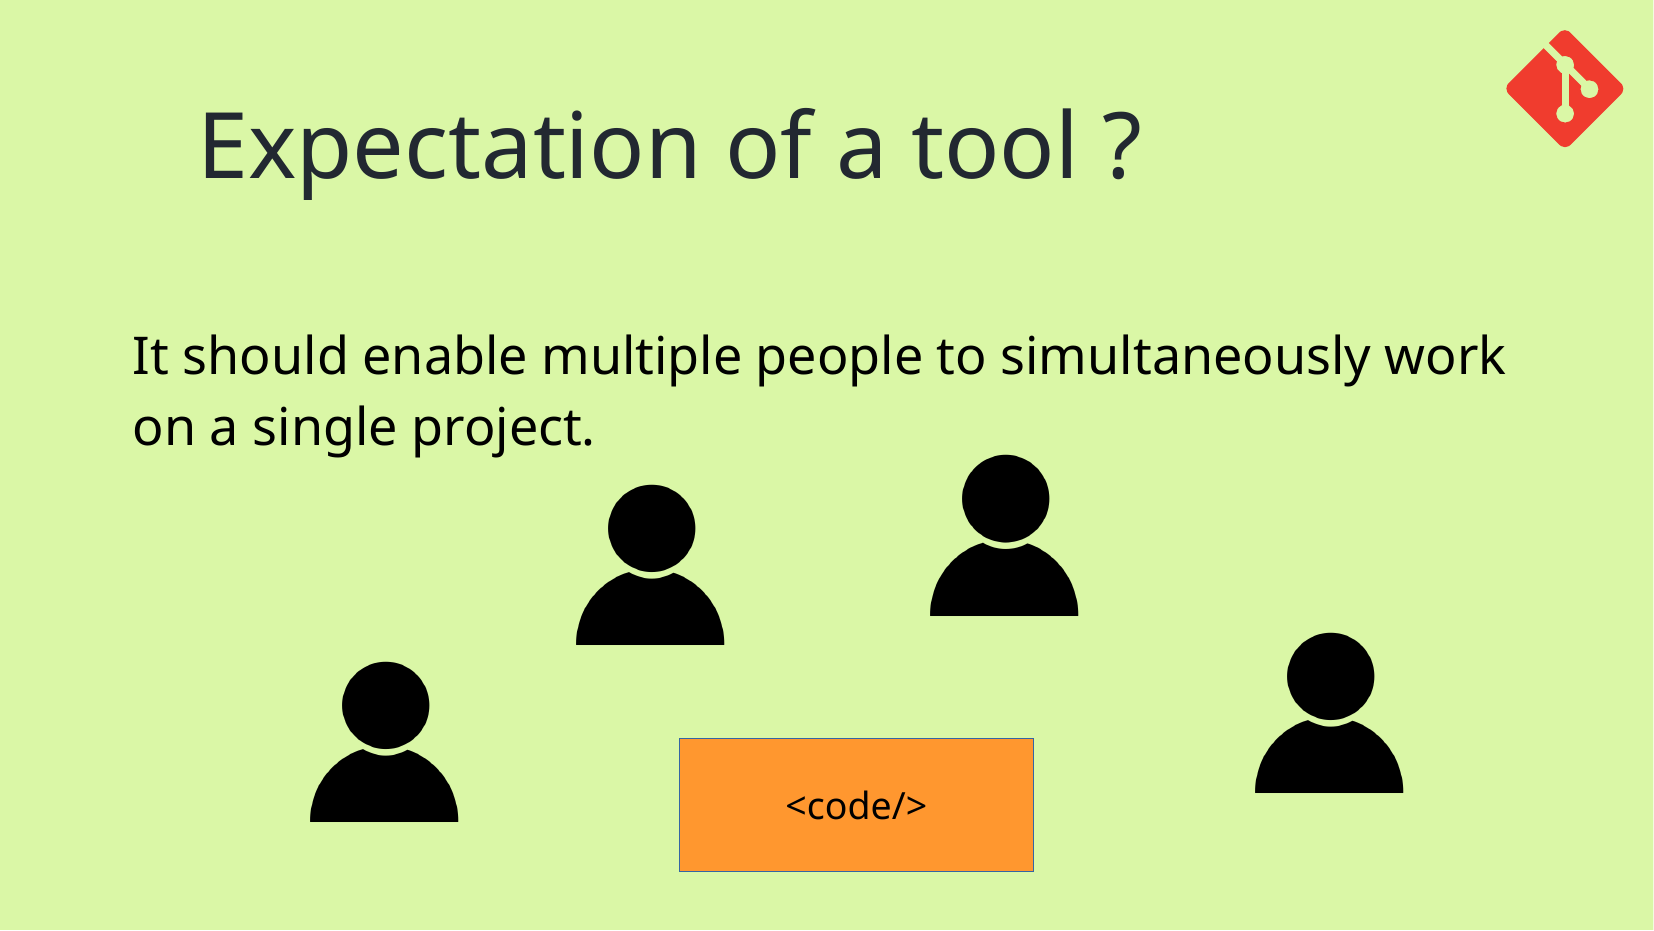

# Expectation of a tool ?
It should enable multiple people to simultaneously work on a single project.
<code/>